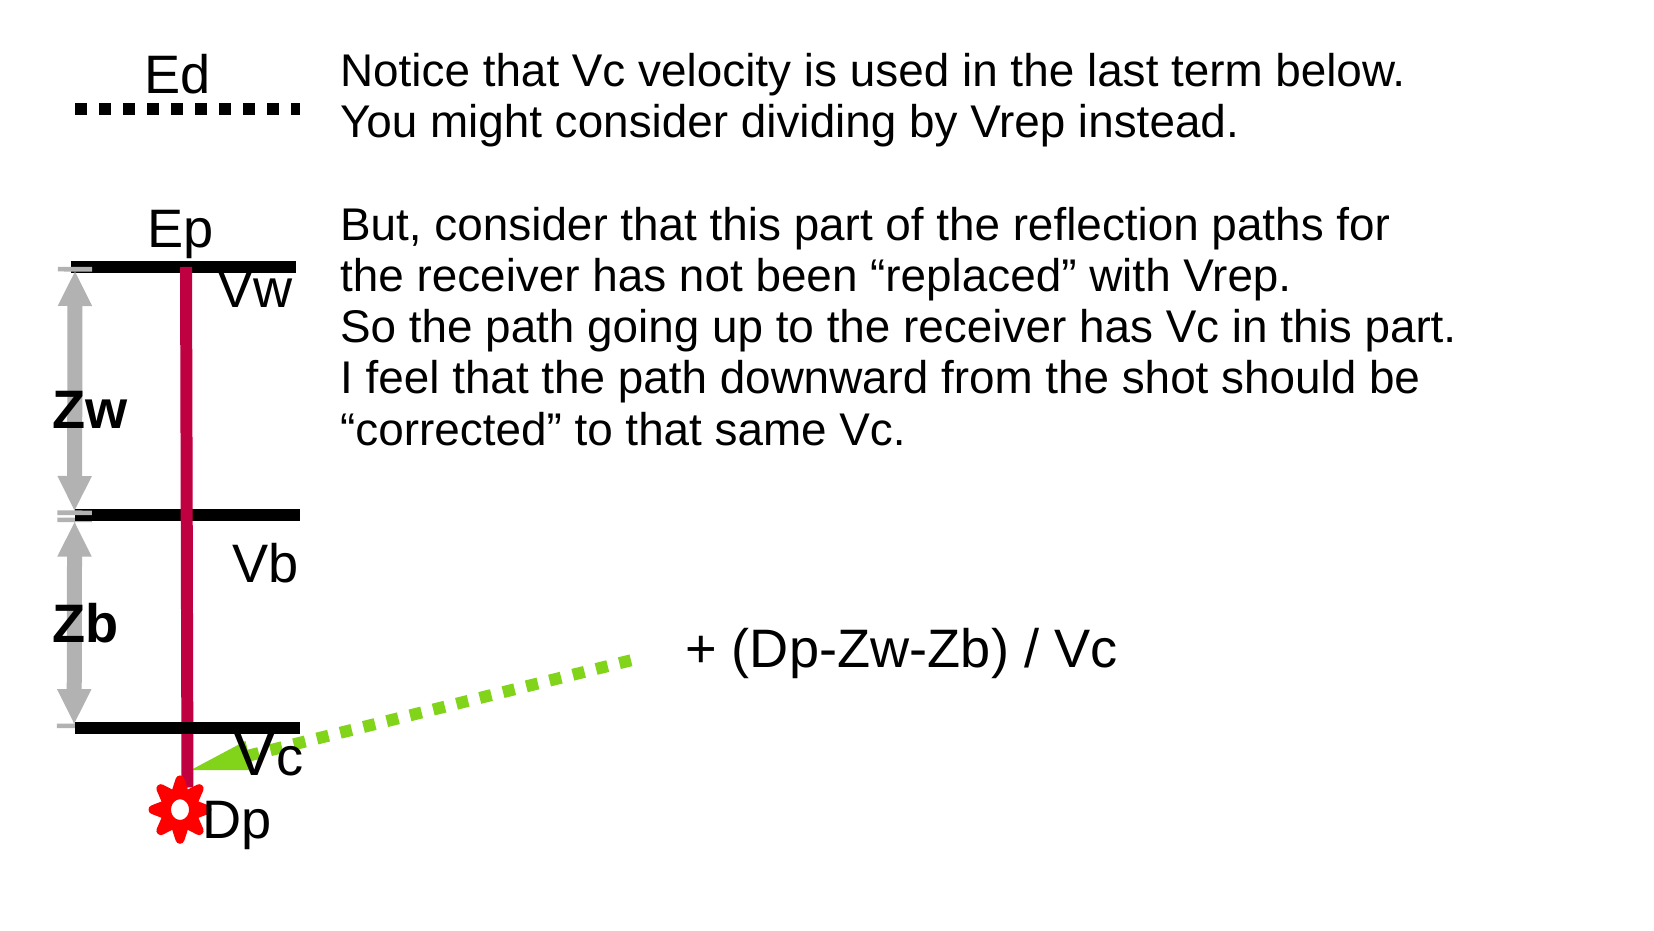

Ed
 Ep
 Vw
Zw
 Vb
Zb
 Vc
 Dp
 Notice that Vc velocity is used in the last term below.
 You might consider dividing by Vrep instead.
 But, consider that this part of the reflection paths for the receiver has not been “replaced” with Vrep. So the path going up to the receiver has Vc in this part. I feel that the path downward from the shot should be “corrected” to that same Vc.
 + (Dp-Zw-Zb) / Vc